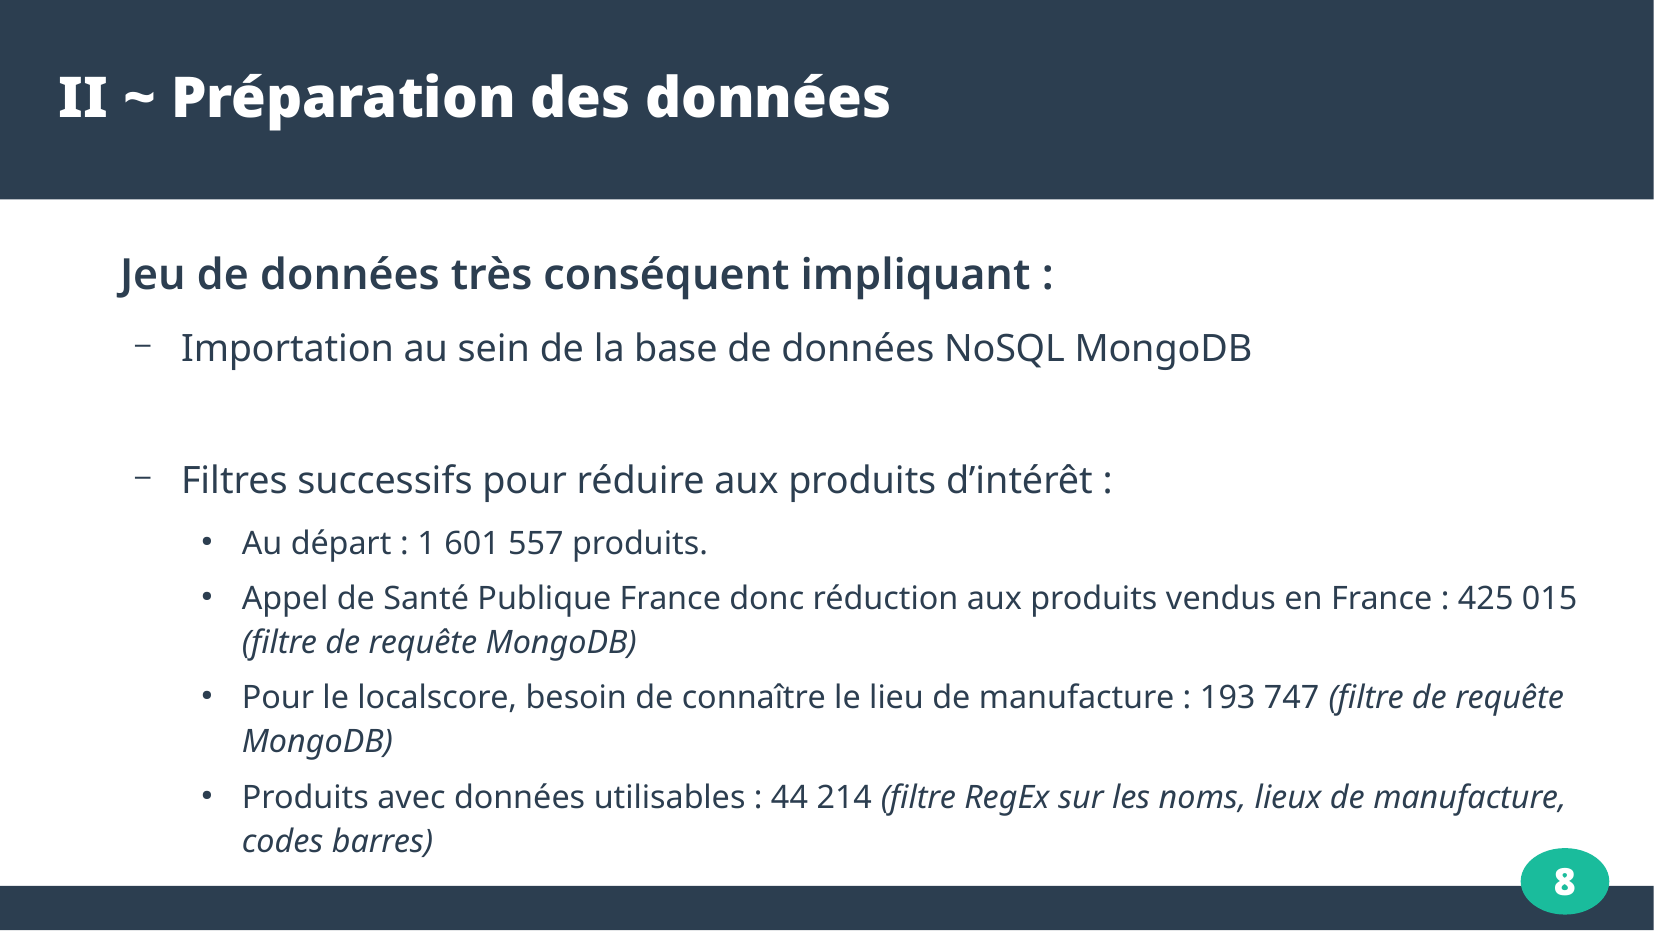

# II ~ Préparation des données
Jeu de données très conséquent impliquant :
Importation au sein de la base de données NoSQL MongoDB
Filtres successifs pour réduire aux produits d’intérêt :
Au départ : 1 601 557 produits.
Appel de Santé Publique France donc réduction aux produits vendus en France : 425 015 (filtre de requête MongoDB)
Pour le localscore, besoin de connaître le lieu de manufacture : 193 747 (filtre de requête MongoDB)
Produits avec données utilisables : 44 214 (filtre RegEx sur les noms, lieux de manufacture, codes barres)
8